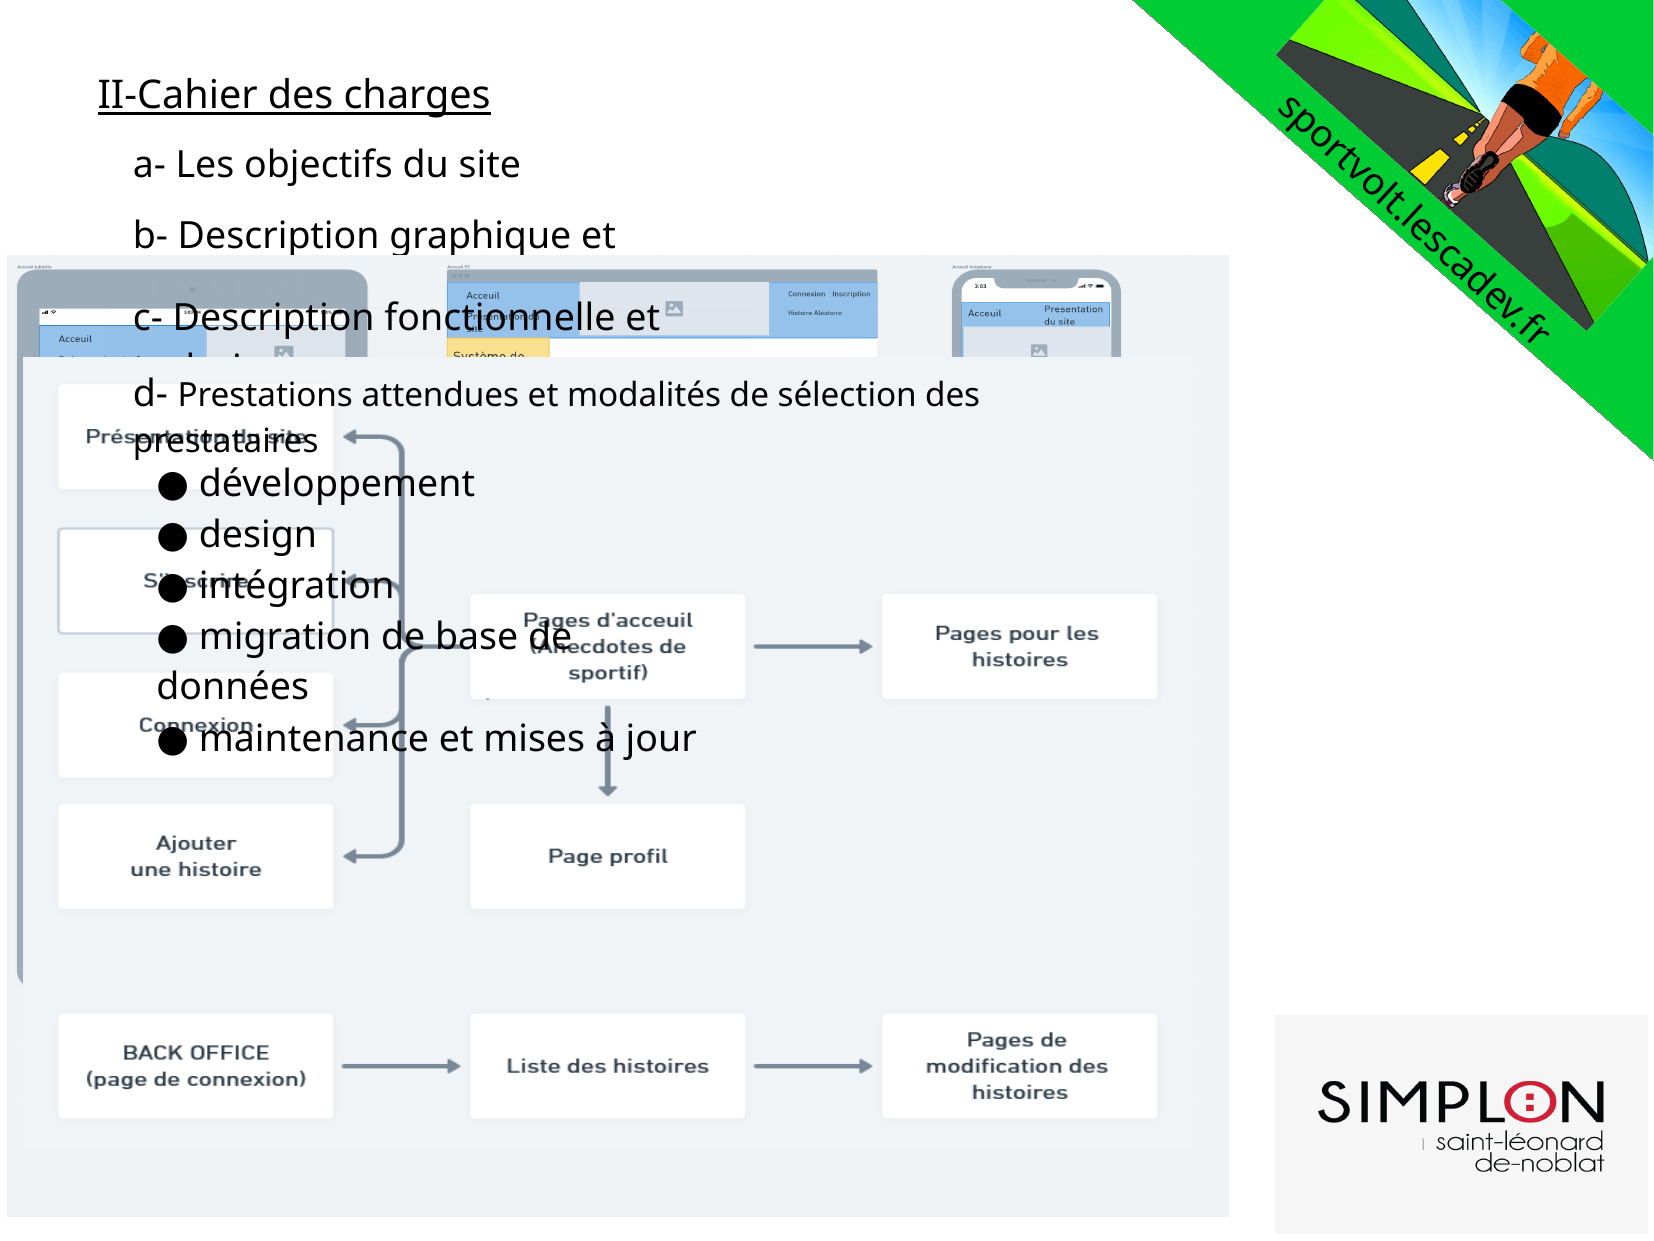

II-Cahier des charges
a- Les objectifs du site
sportvolt.lescadev.fr
b- Description graphique et ergonomique
c- Description fonctionnelle et technique
d- Prestations attendues et modalités de sélection des prestataires
● développement
● design
● intégration
● migration de base de données
● maintenance et mises à jour